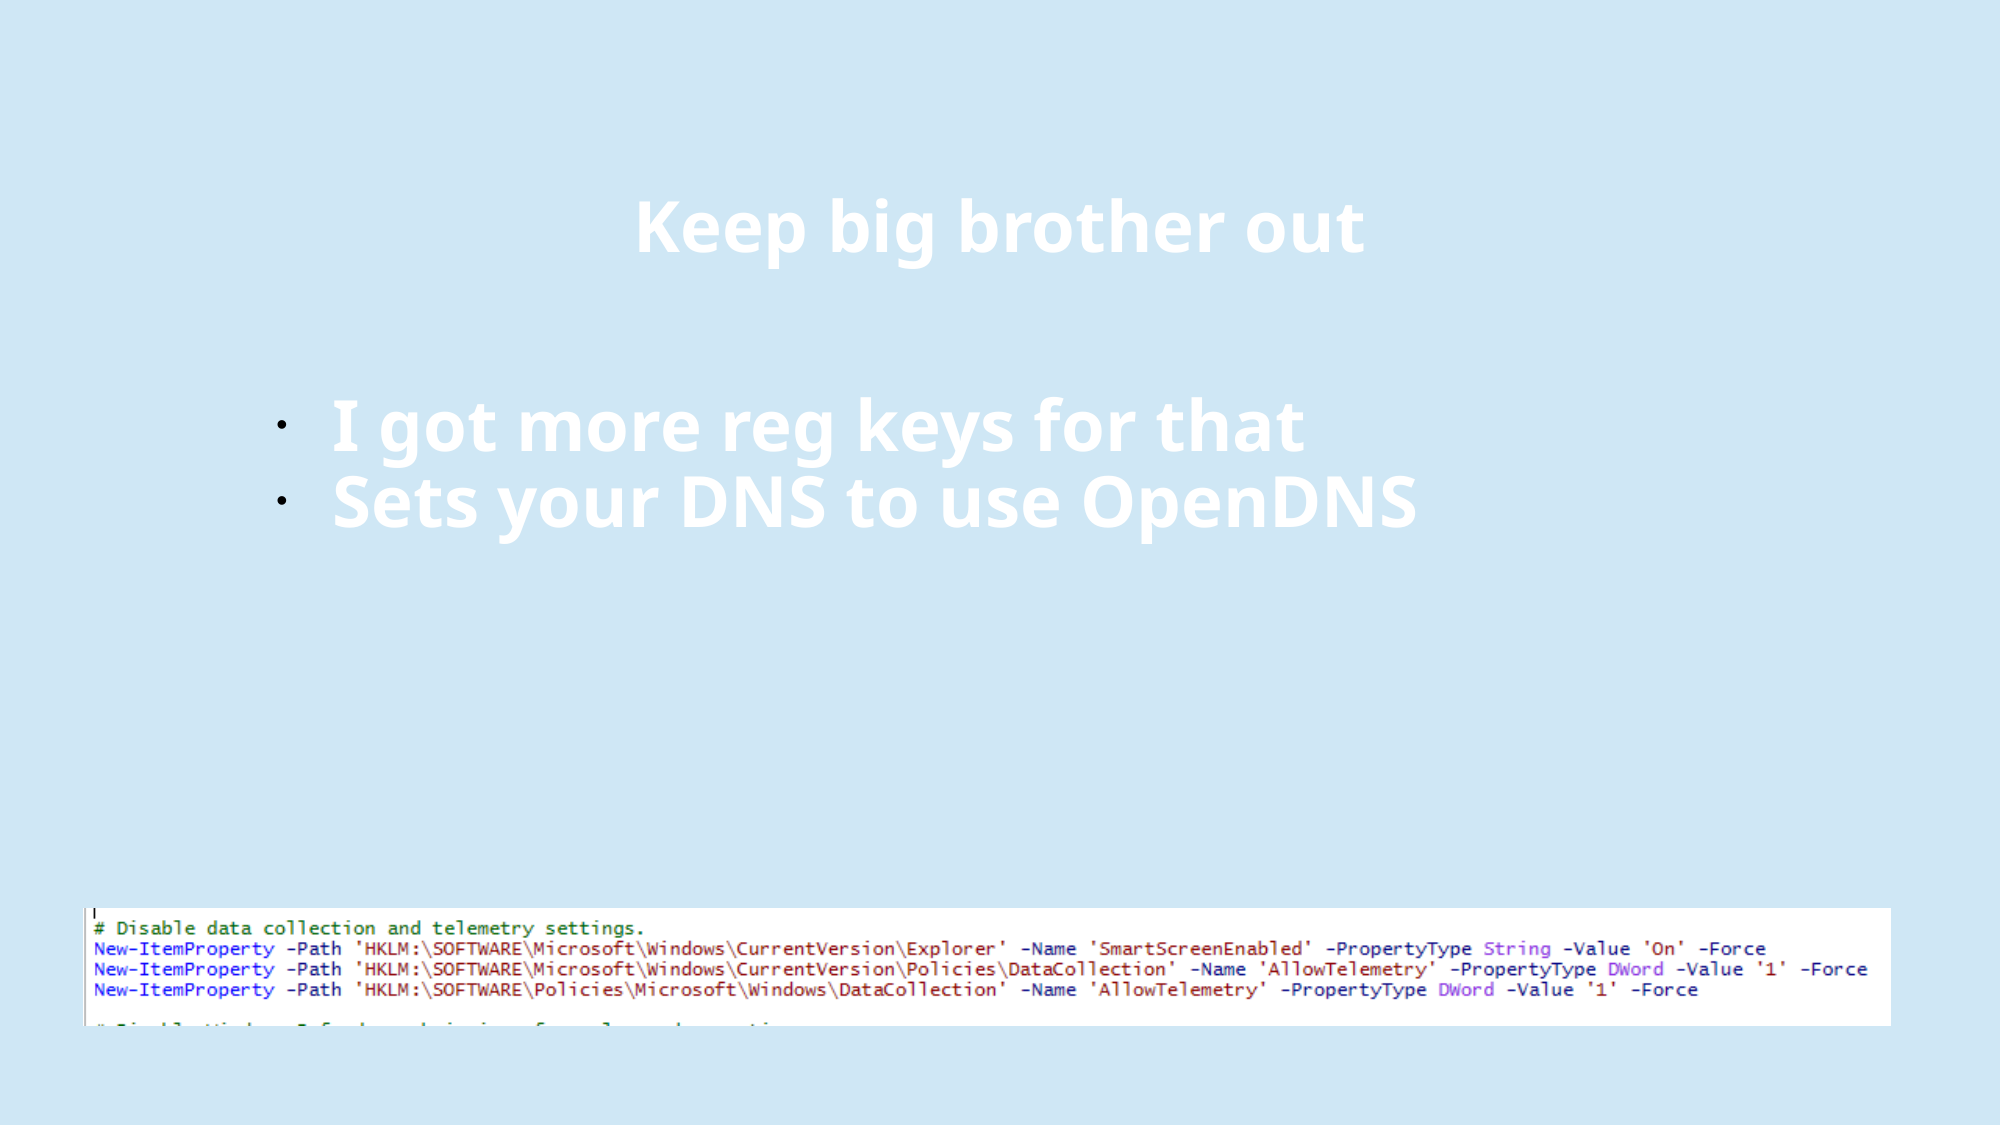

# Keep big brother out
I got more reg keys for that
Sets your DNS to use OpenDNS